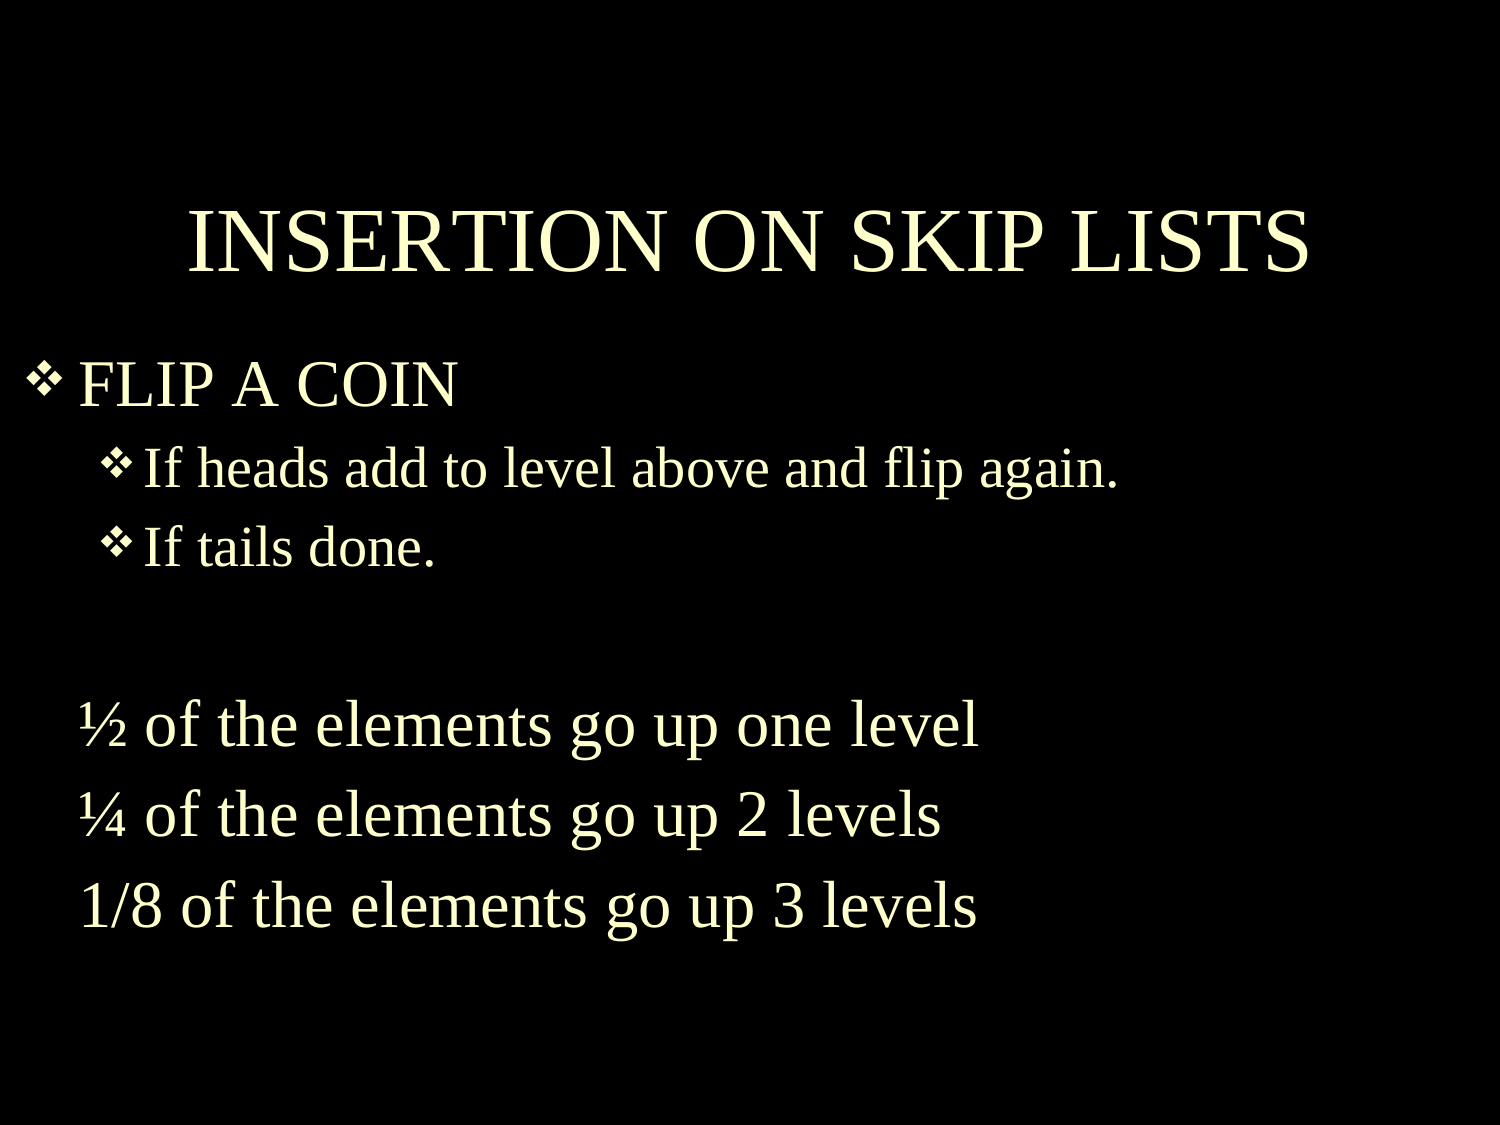

# INSERTION ON SKIP LISTS
FLIP A COIN
If heads add to level above and flip again.
If tails done.
½ of the elements go up one level
¼ of the elements go up 2 levels
1/8 of the elements go up 3 levels